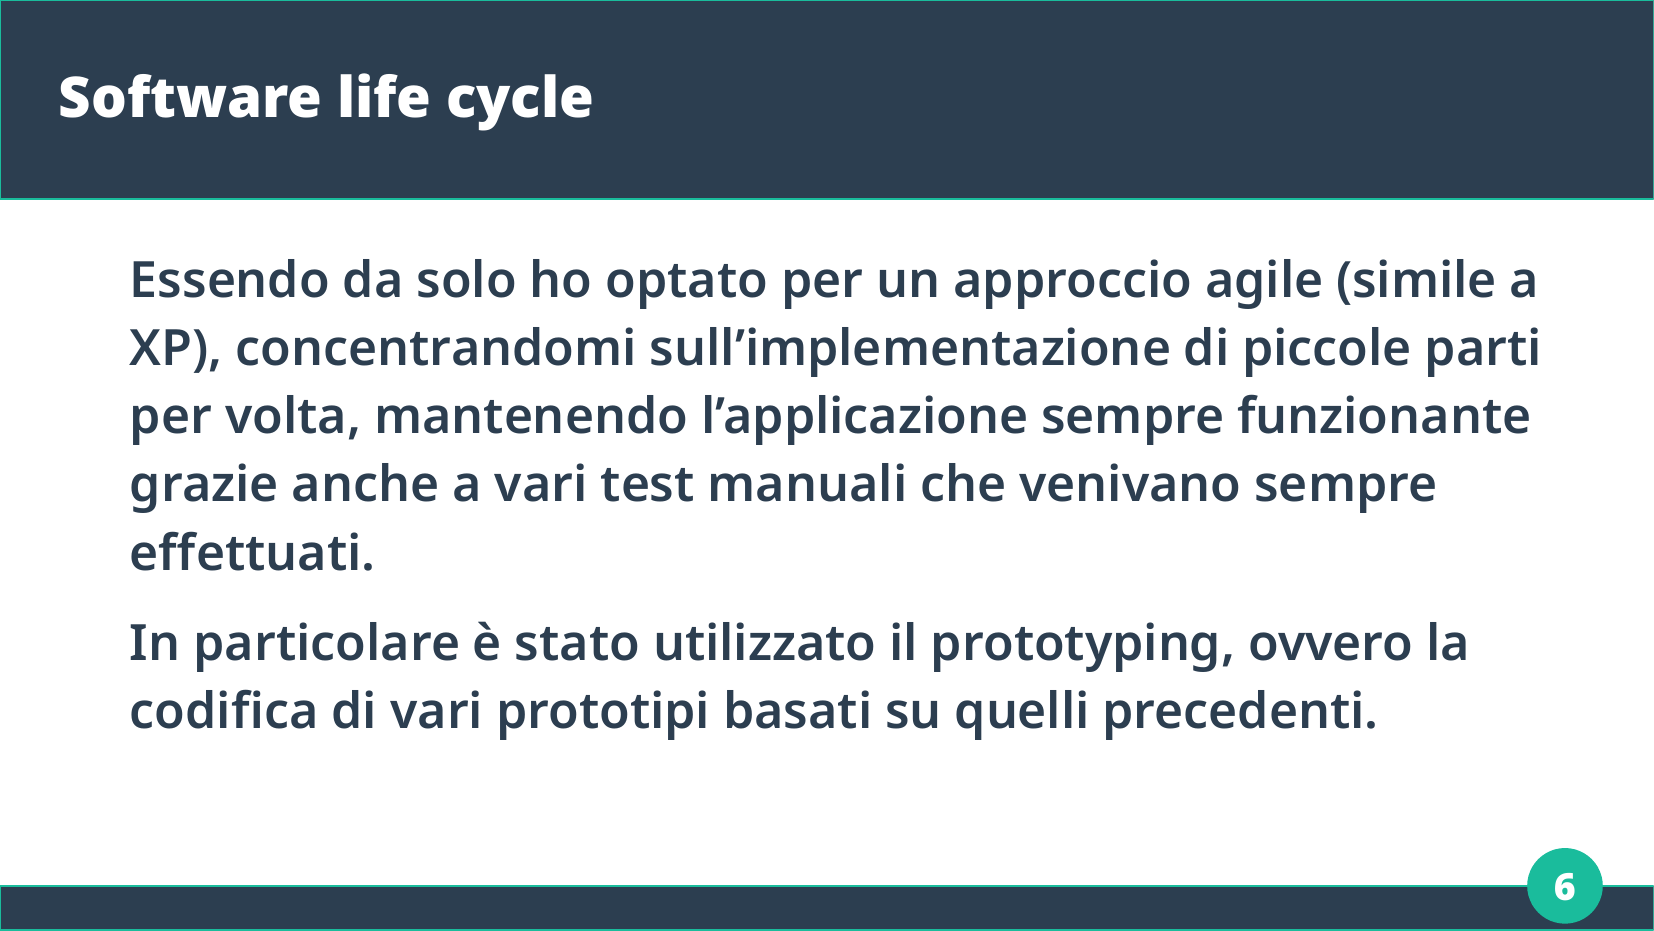

# Software life cycle
Essendo da solo ho optato per un approccio agile (simile a XP), concentrandomi sull’implementazione di piccole parti per volta, mantenendo l’applicazione sempre funzionante grazie anche a vari test manuali che venivano sempre effettuati.
In particolare è stato utilizzato il prototyping, ovvero la codifica di vari prototipi basati su quelli precedenti.
6